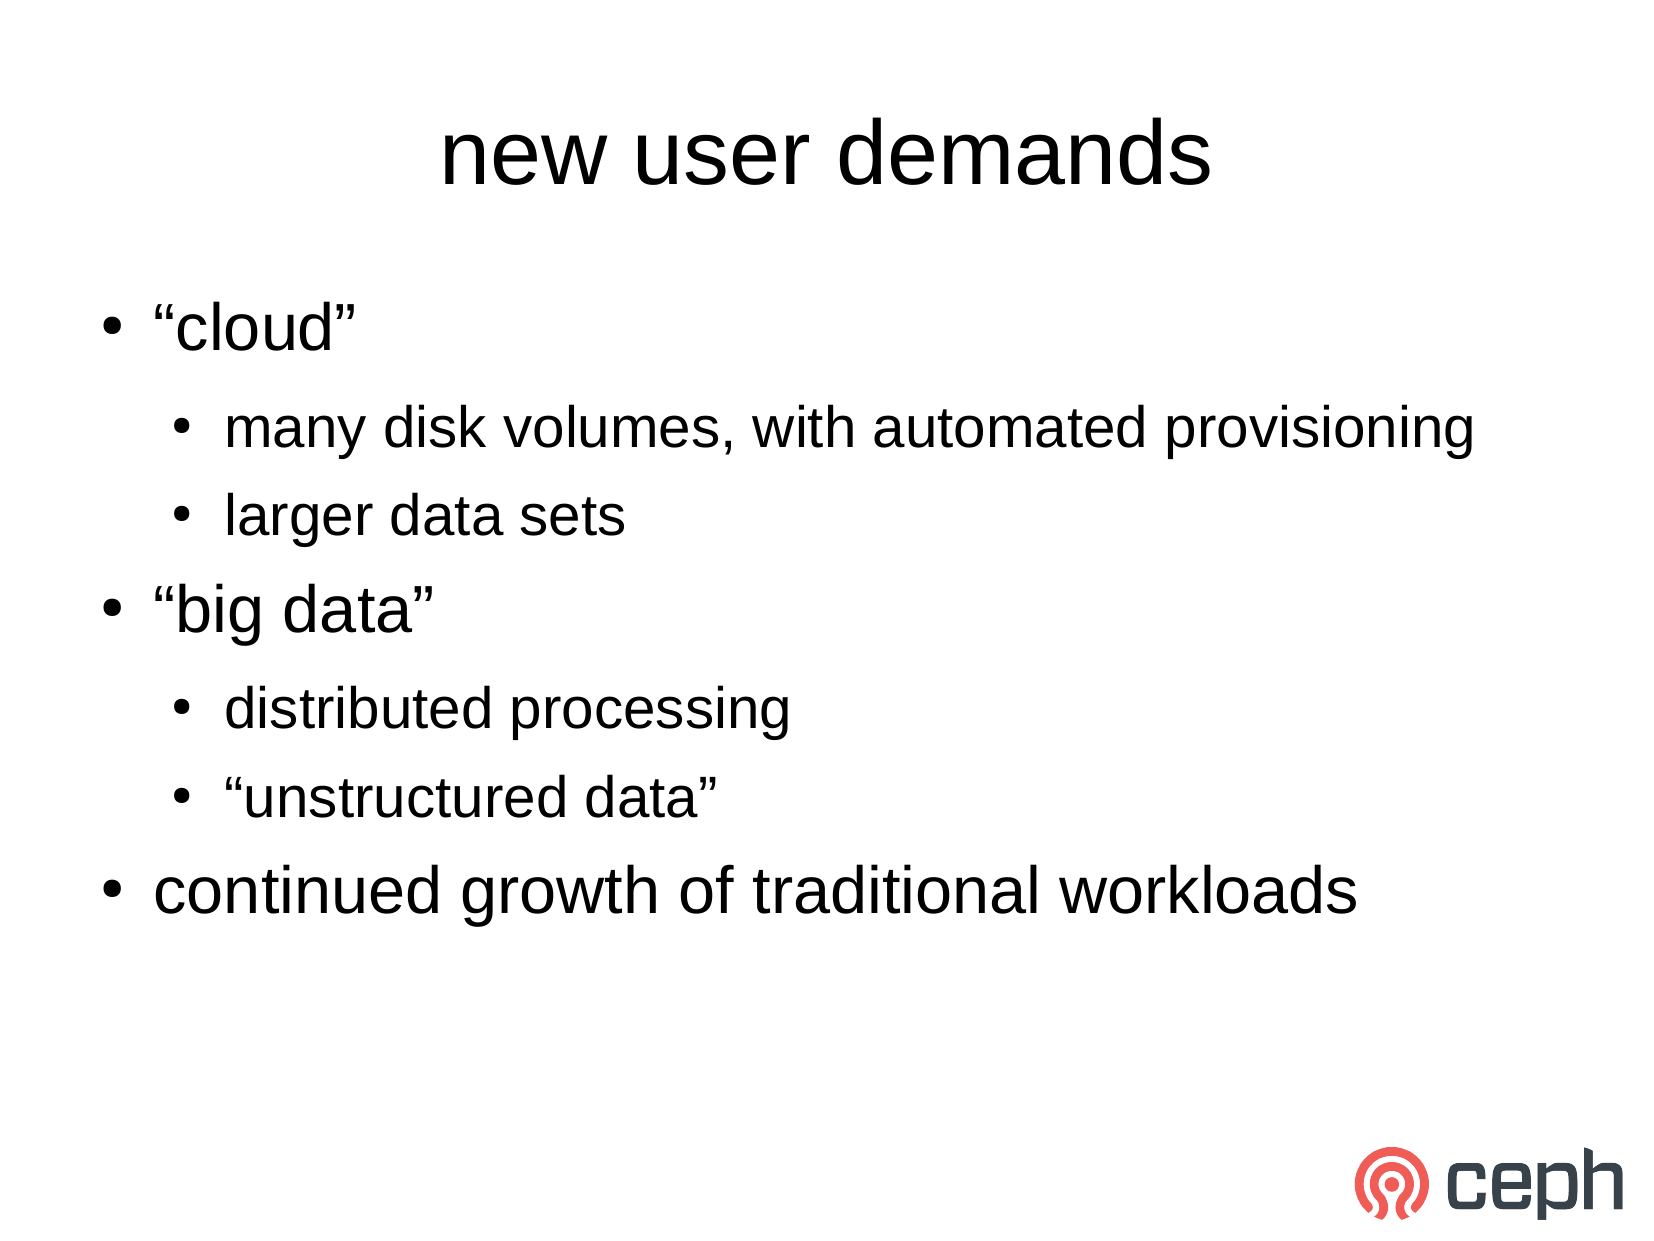

# new user demands
“cloud”
many disk volumes, with automated provisioning
larger data sets
“big data”
distributed processing
“unstructured data”
continued growth of traditional workloads